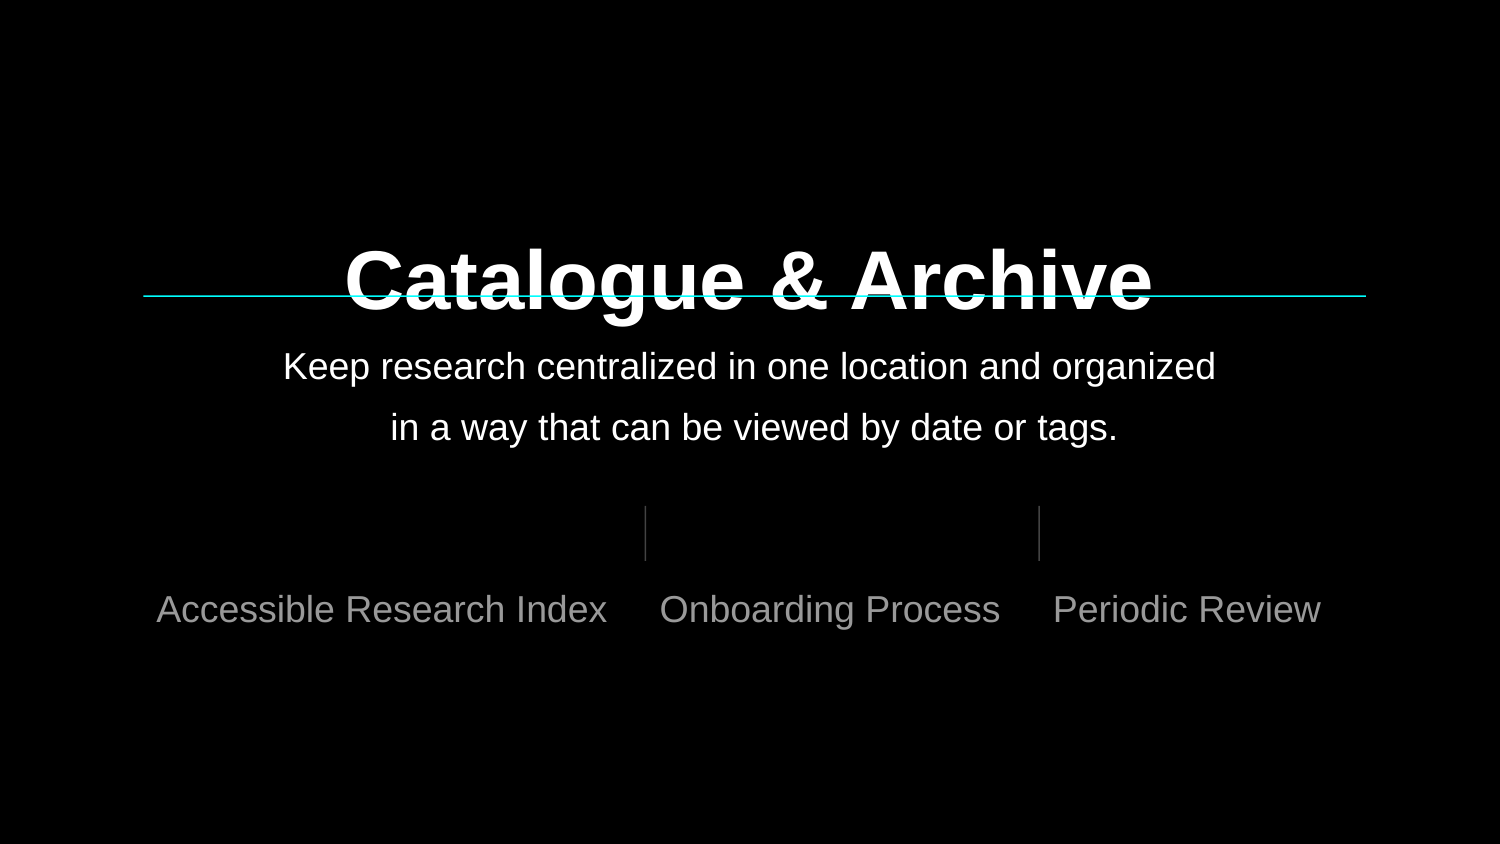

# Catalogue & Archive Keep research centralized in one location and organized in a way that can be viewed by date or tags. Accessible Research Index Onboarding Process Periodic Review